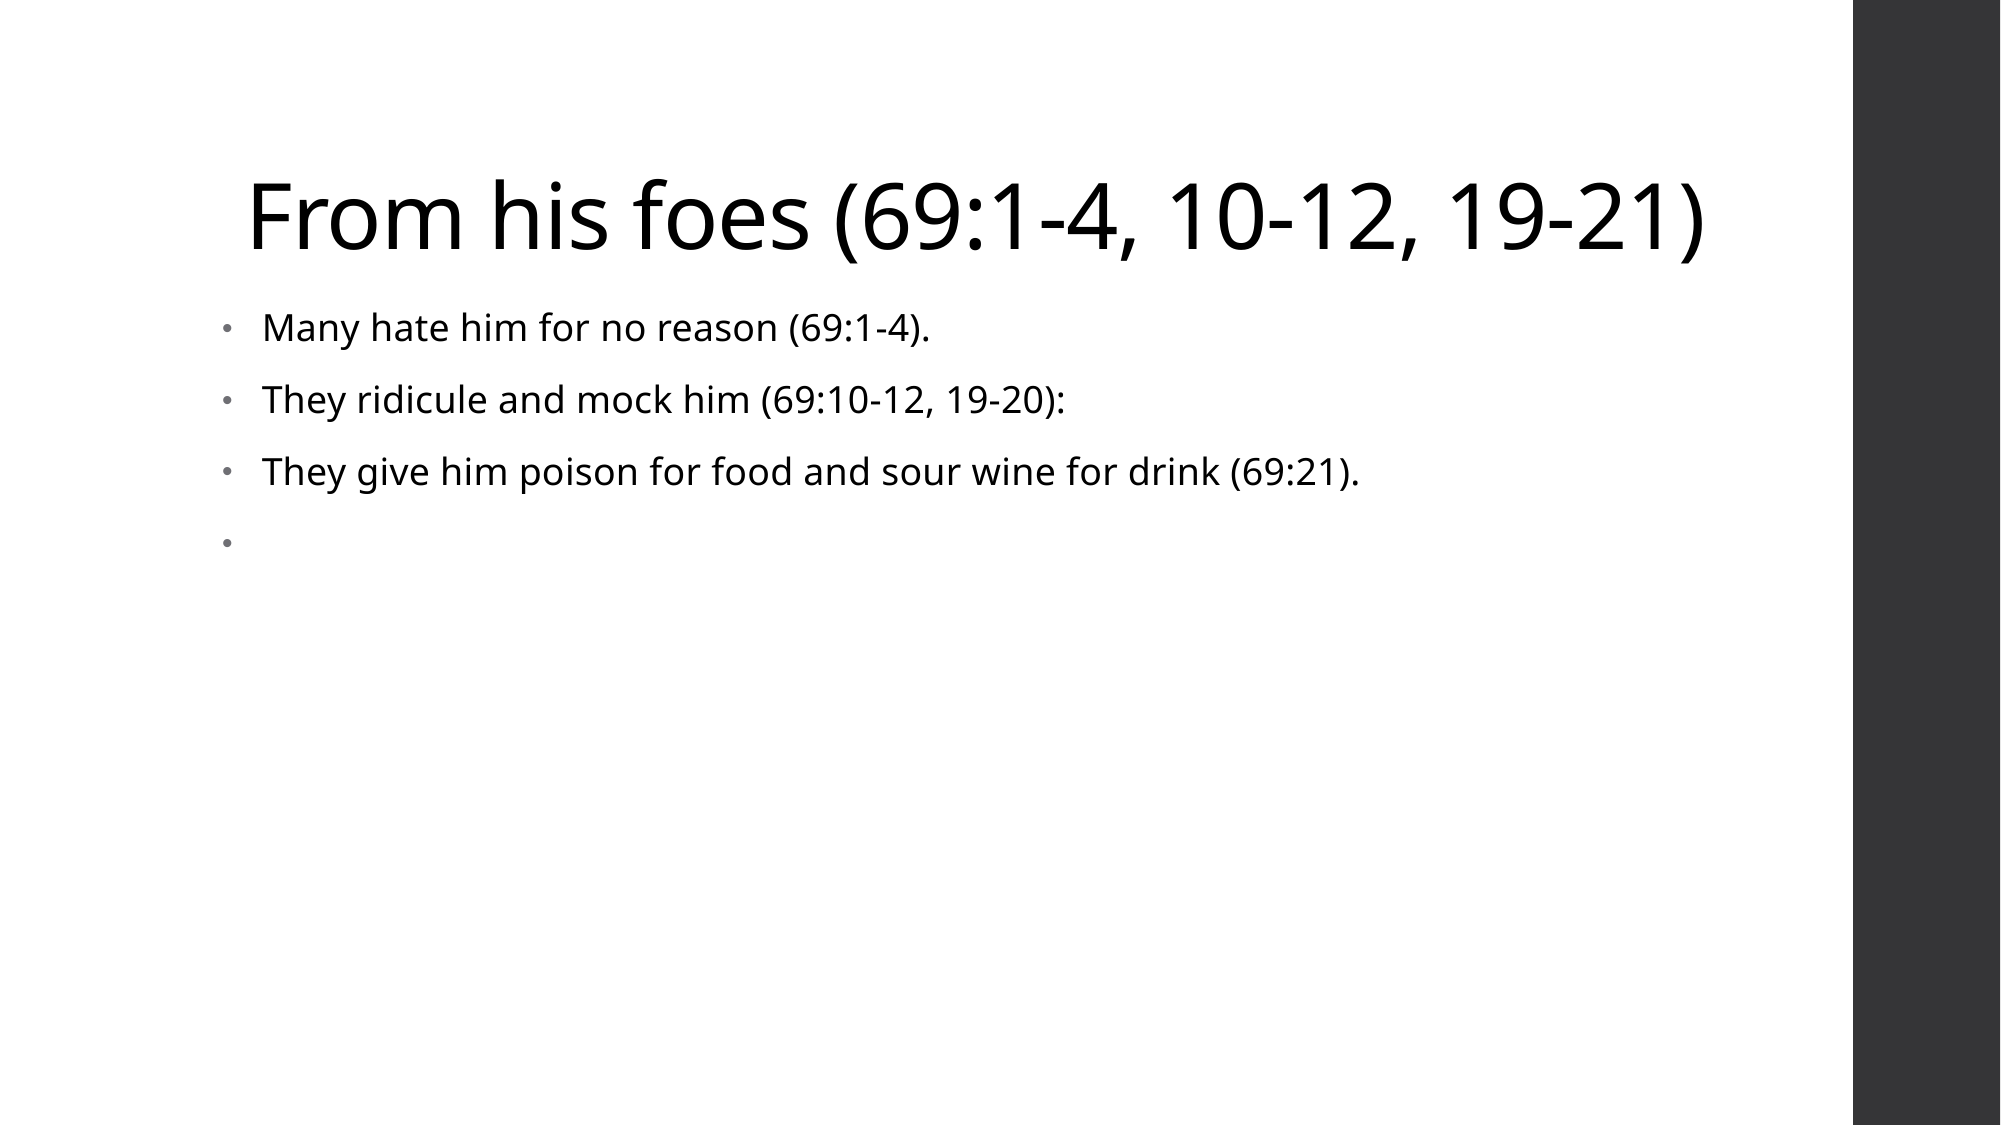

# From his foes (69:1-4, 10-12, 19-21)
 Many hate him for no reason (69:1-4).
 They ridicule and mock him (69:10-12, 19-20):
 They give him poison for food and sour wine for drink (69:21).